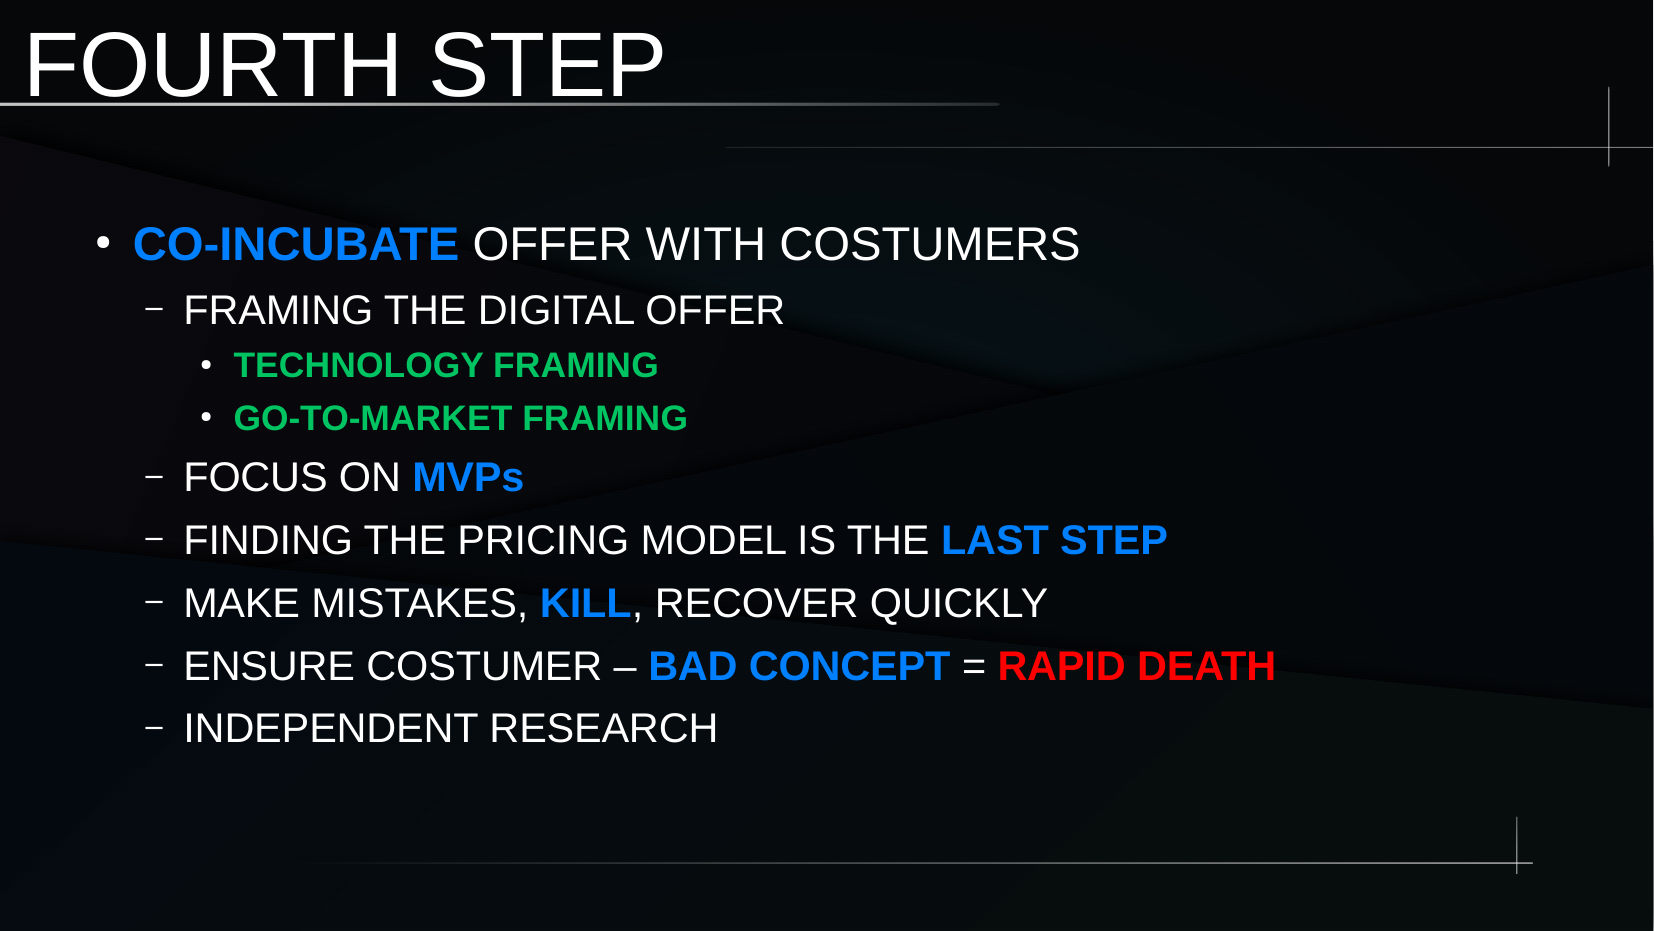

# FOURTH STEP
CO-INCUBATE OFFER WITH COSTUMERS
FRAMING THE DIGITAL OFFER
TECHNOLOGY FRAMING
GO-TO-MARKET FRAMING
FOCUS ON MVPs
FINDING THE PRICING MODEL IS THE LAST STEP
MAKE MISTAKES, KILL, RECOVER QUICKLY
ENSURE COSTUMER – BAD CONCEPT = RAPID DEATH
INDEPENDENT RESEARCH